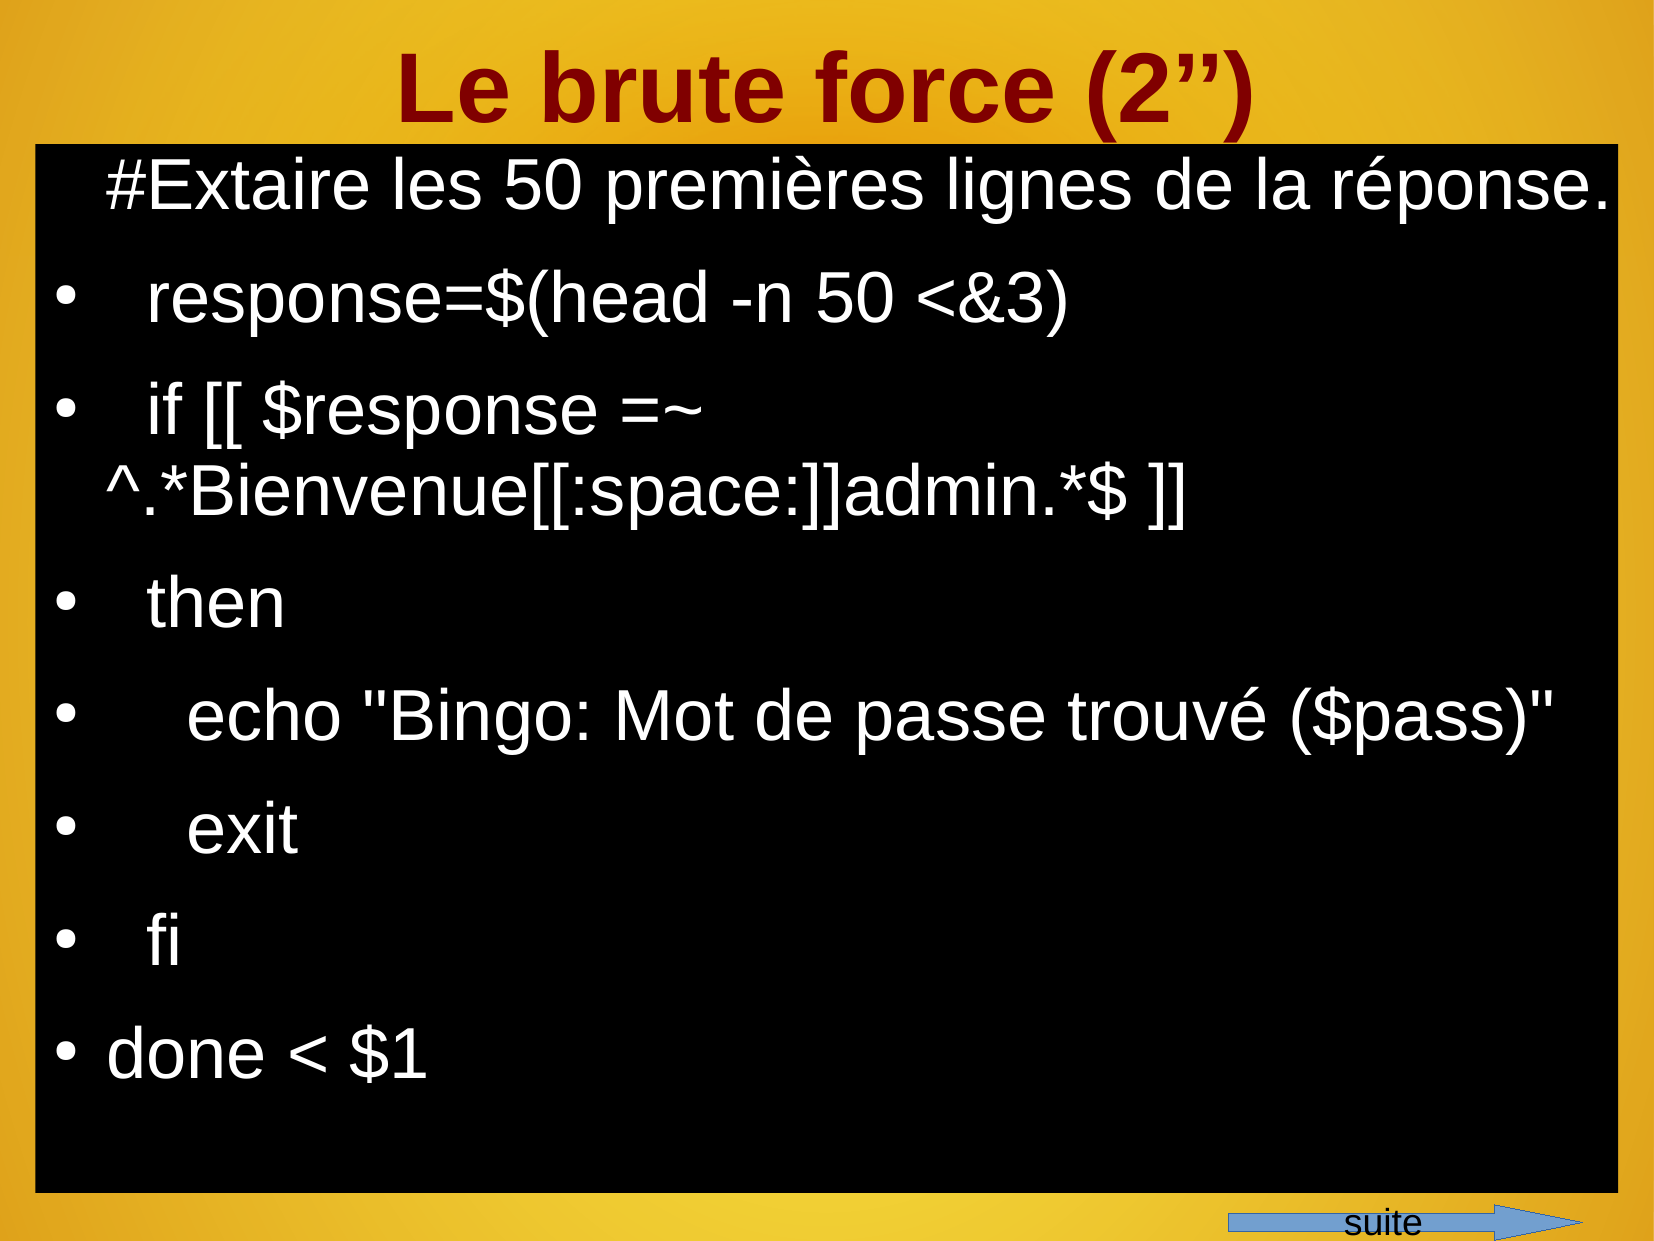

# Le brute force (2’’)
#Extaire les 50 premières lignes de la réponse.
 response=$(head -n 50 <&3)
 if [[ $response =~ ^.*Bienvenue[[:space:]]admin.*$ ]]
 then
 echo "Bingo: Mot de passe trouvé ($pass)"
 exit
 fi
done < $1
suite